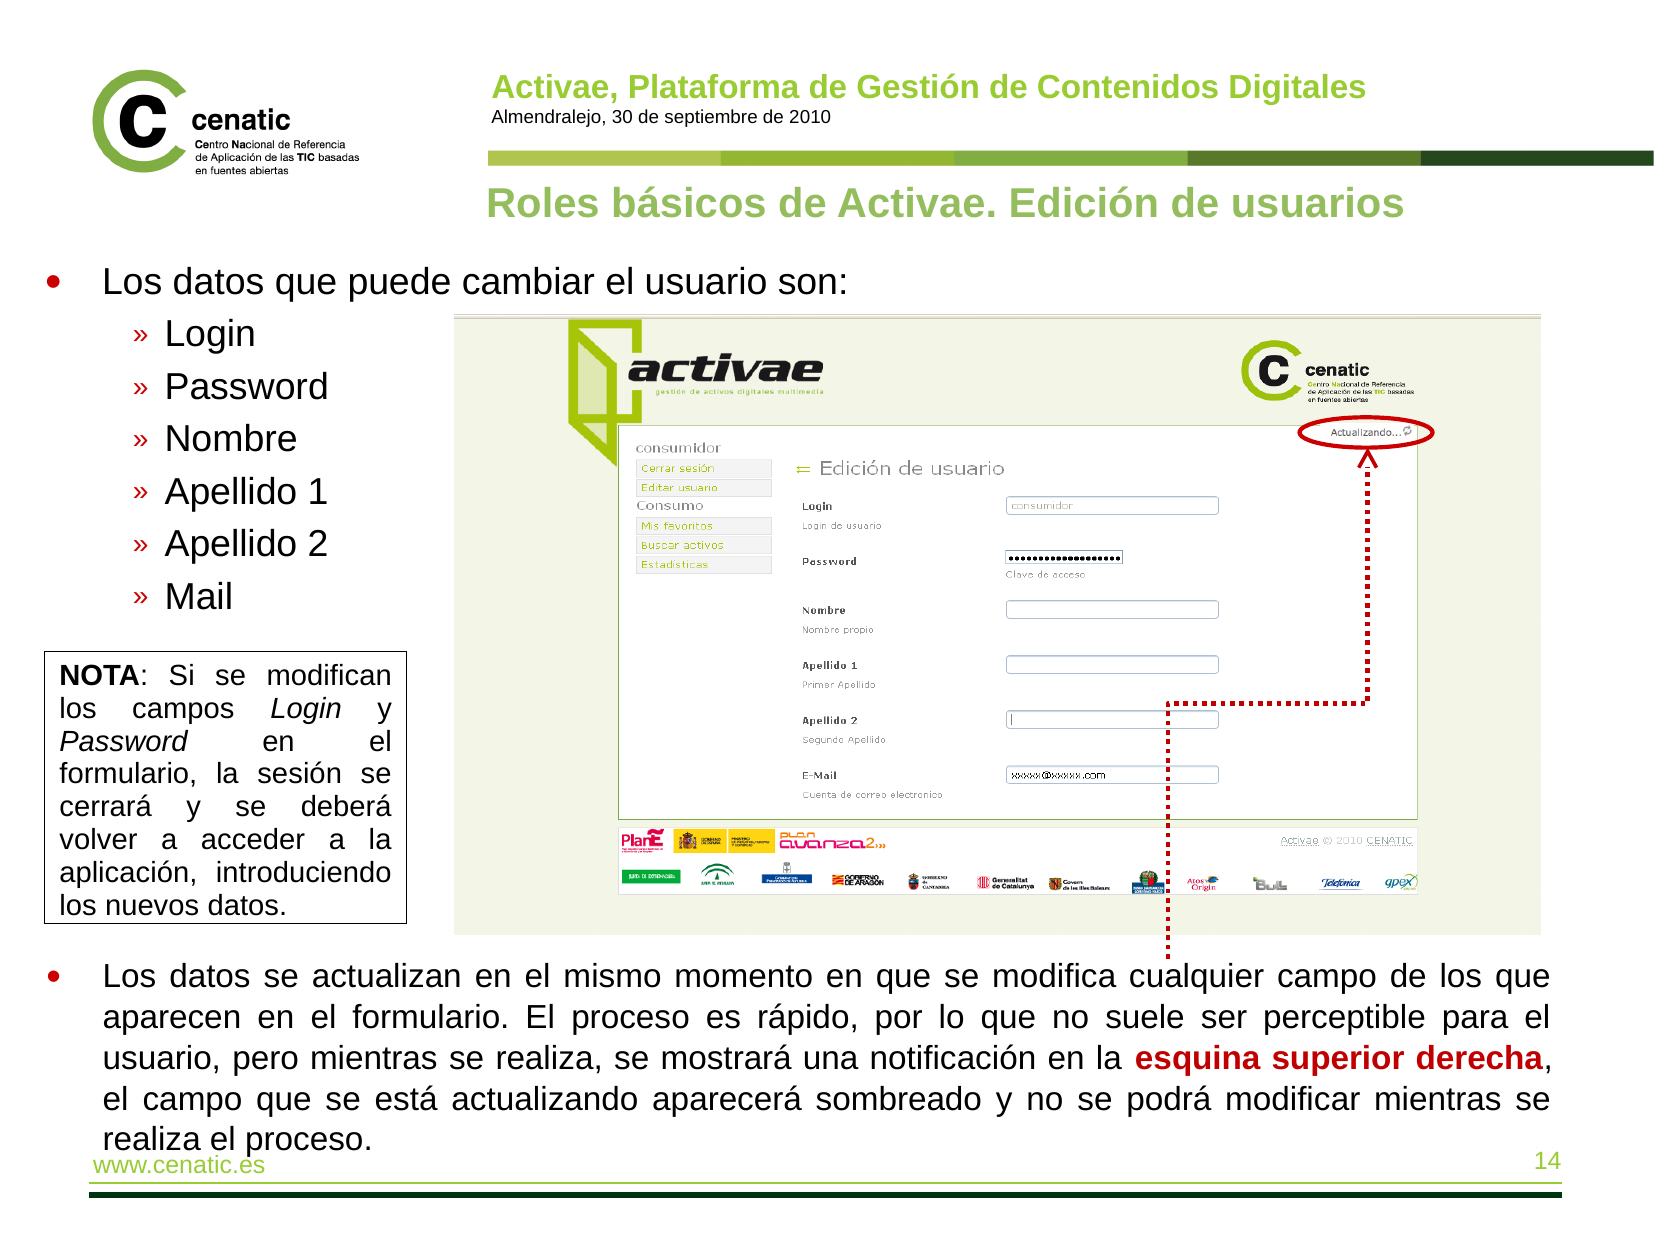

# Roles básicos de Activae. Edición de usuarios
Los datos que puede cambiar el usuario son:
Login
Password
Nombre
Apellido 1
Apellido 2
Mail
NOTA: Si se modifican los campos Login y Password en el formulario, la sesión se cerrará y se deberá volver a acceder a la aplicación, introduciendo los nuevos datos.
Los datos se actualizan en el mismo momento en que se modifica cualquier campo de los que aparecen en el formulario. El proceso es rápido, por lo que no suele ser perceptible para el usuario, pero mientras se realiza, se mostrará una notificación en la esquina superior derecha, el campo que se está actualizando aparecerá sombreado y no se podrá modificar mientras se realiza el proceso.
14
www.cenatic.es